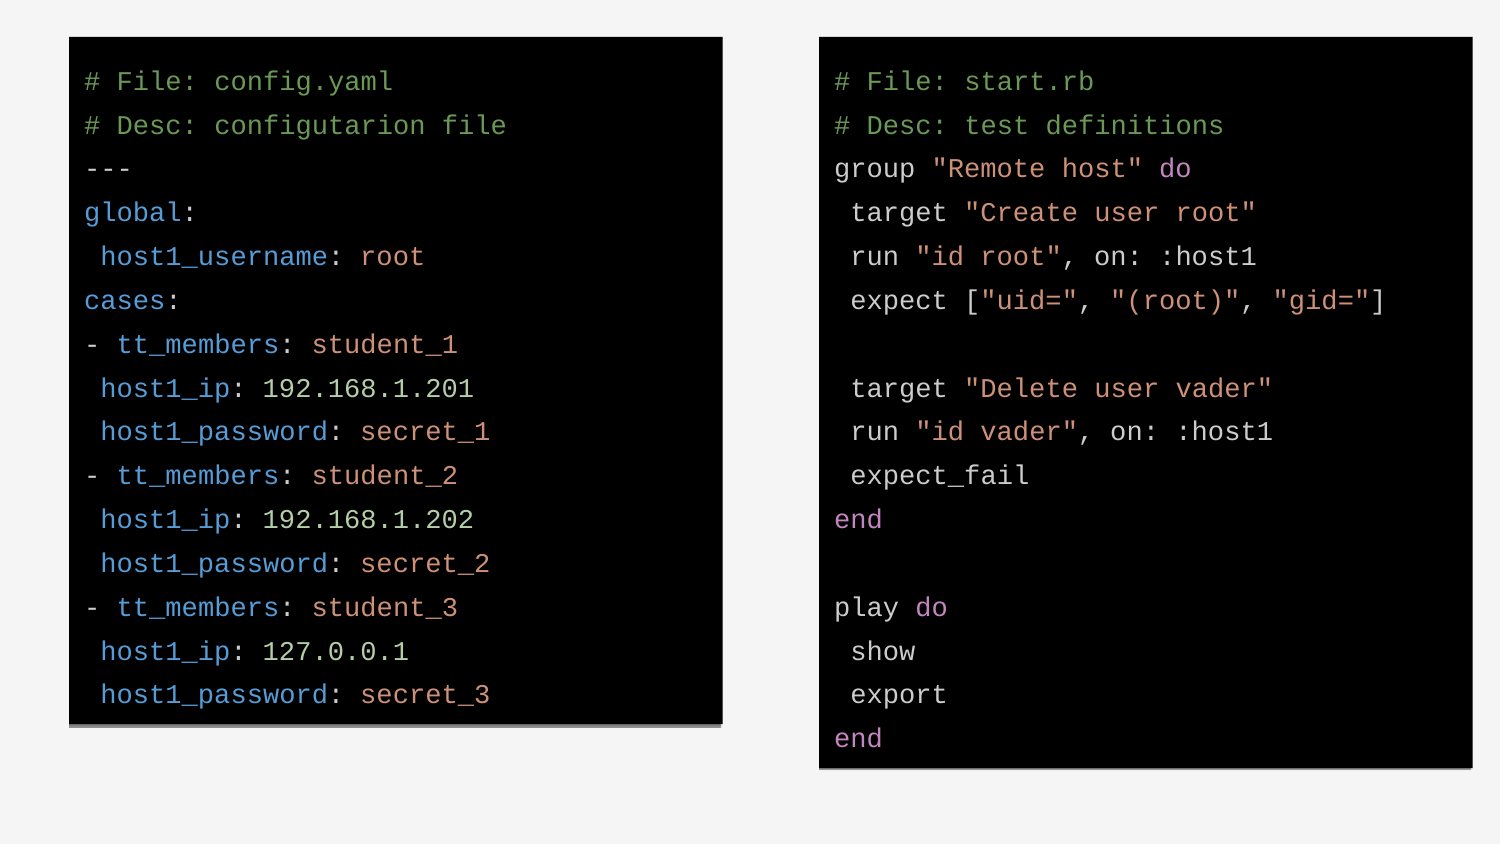

# File: config.yaml
# Desc: configutarion file
---
global:
 host1_username: root
cases:
- tt_members: student_1
 host1_ip: 192.168.1.201
 host1_password: secret_1
- tt_members: student_2
 host1_ip: 192.168.1.202
 host1_password: secret_2
- tt_members: student_3
 host1_ip: 127.0.0.1
 host1_password: secret_3
# File: start.rb
# Desc: test definitions
group "Remote host" do
 target "Create user root"
 run "id root", on: :host1
 expect ["uid=", "(root)", "gid="]
 target "Delete user vader"
 run "id vader", on: :host1
 expect_fail
end
play do
 show
 export
end